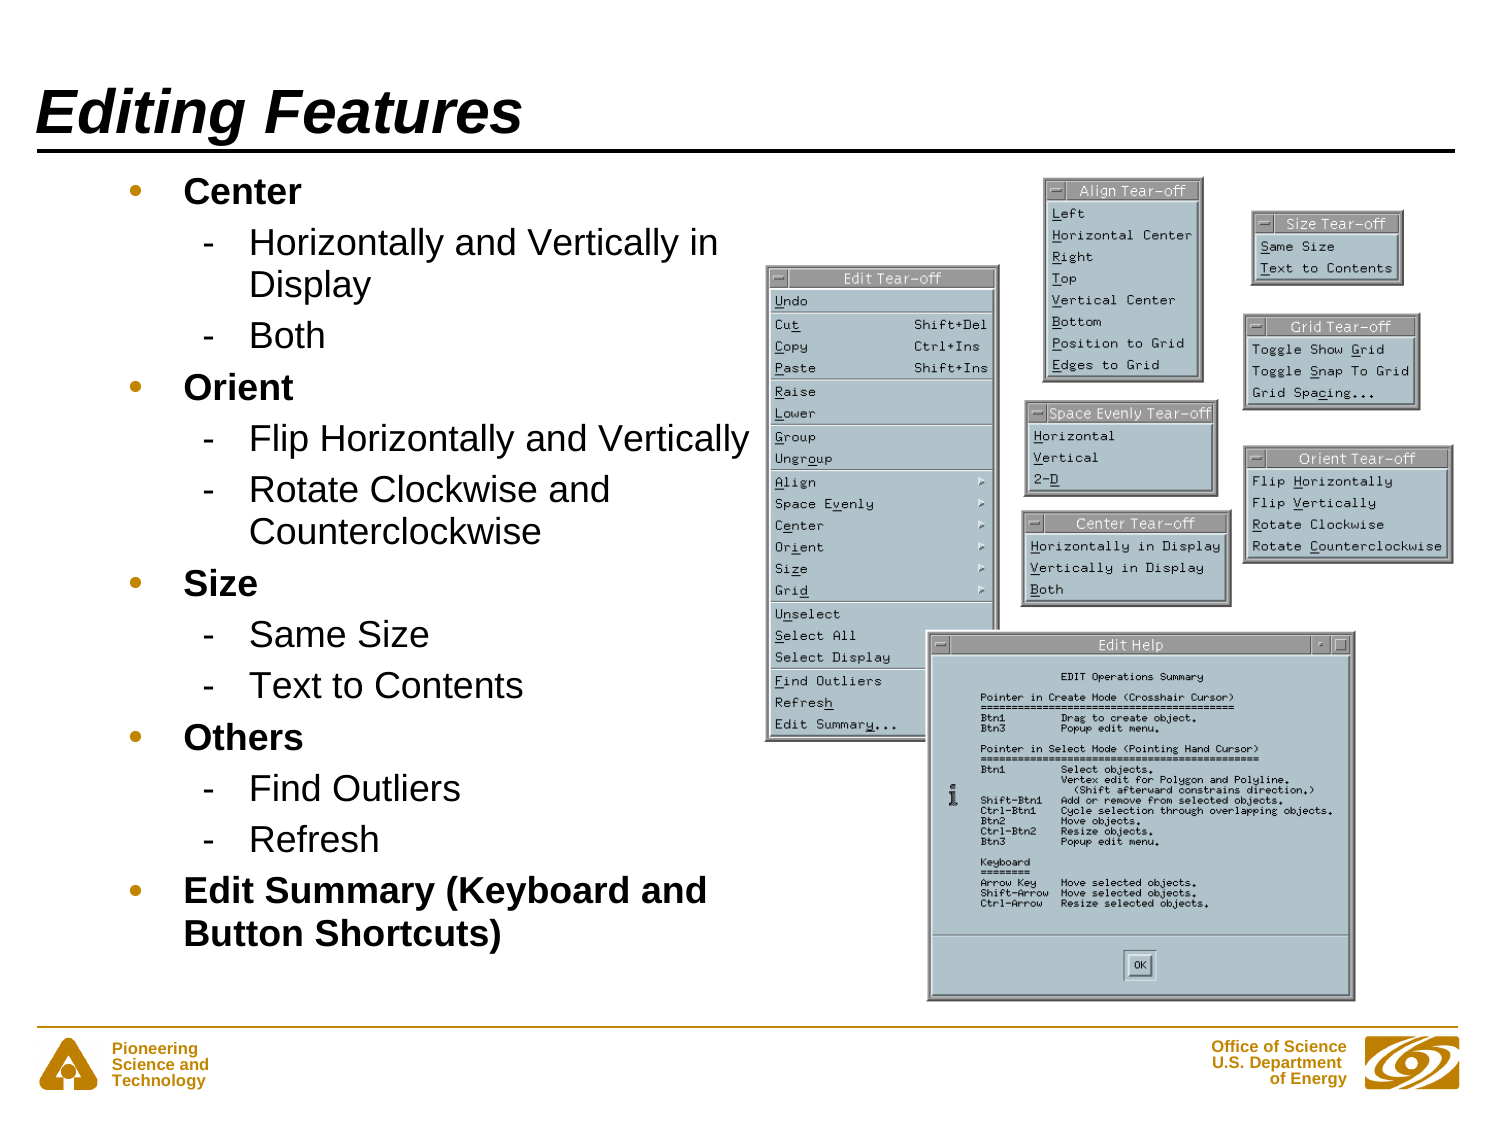

# Editing Features
Center
Horizontally and Vertically in Display
Both
Orient
Flip Horizontally and Vertically
Rotate Clockwise and Counterclockwise
Size
Same Size
Text to Contents
Others
Find Outliers
Refresh
Edit Summary (Keyboard and Button Shortcuts)
16